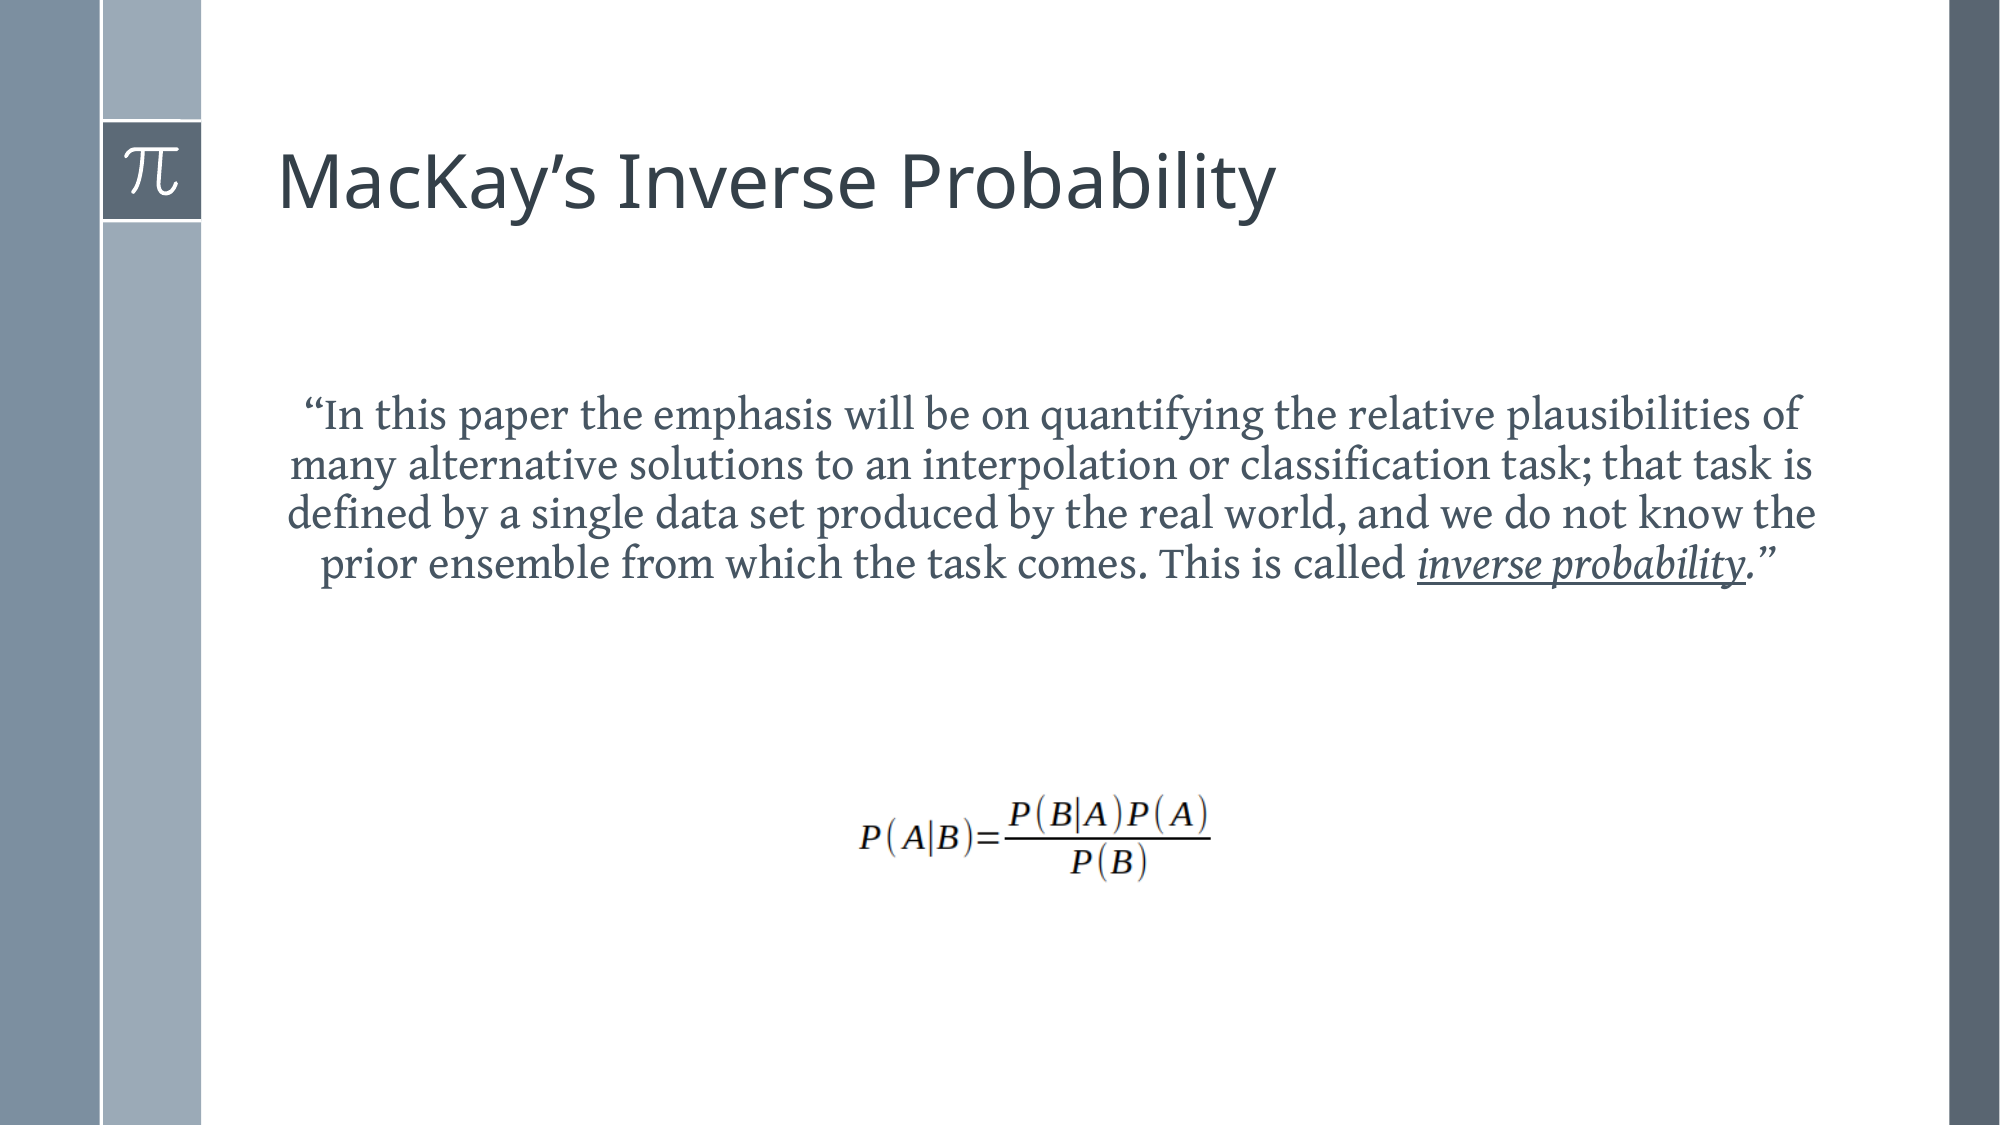

MacKay’s Inverse Probability
“In this paper the emphasis will be on quantifying the relative plausibilities of many alternative solutions to an interpolation or classification task; that task is defined by a single data set produced by the real world, and we do not know the prior ensemble from which the task comes. This is called inverse probability.”